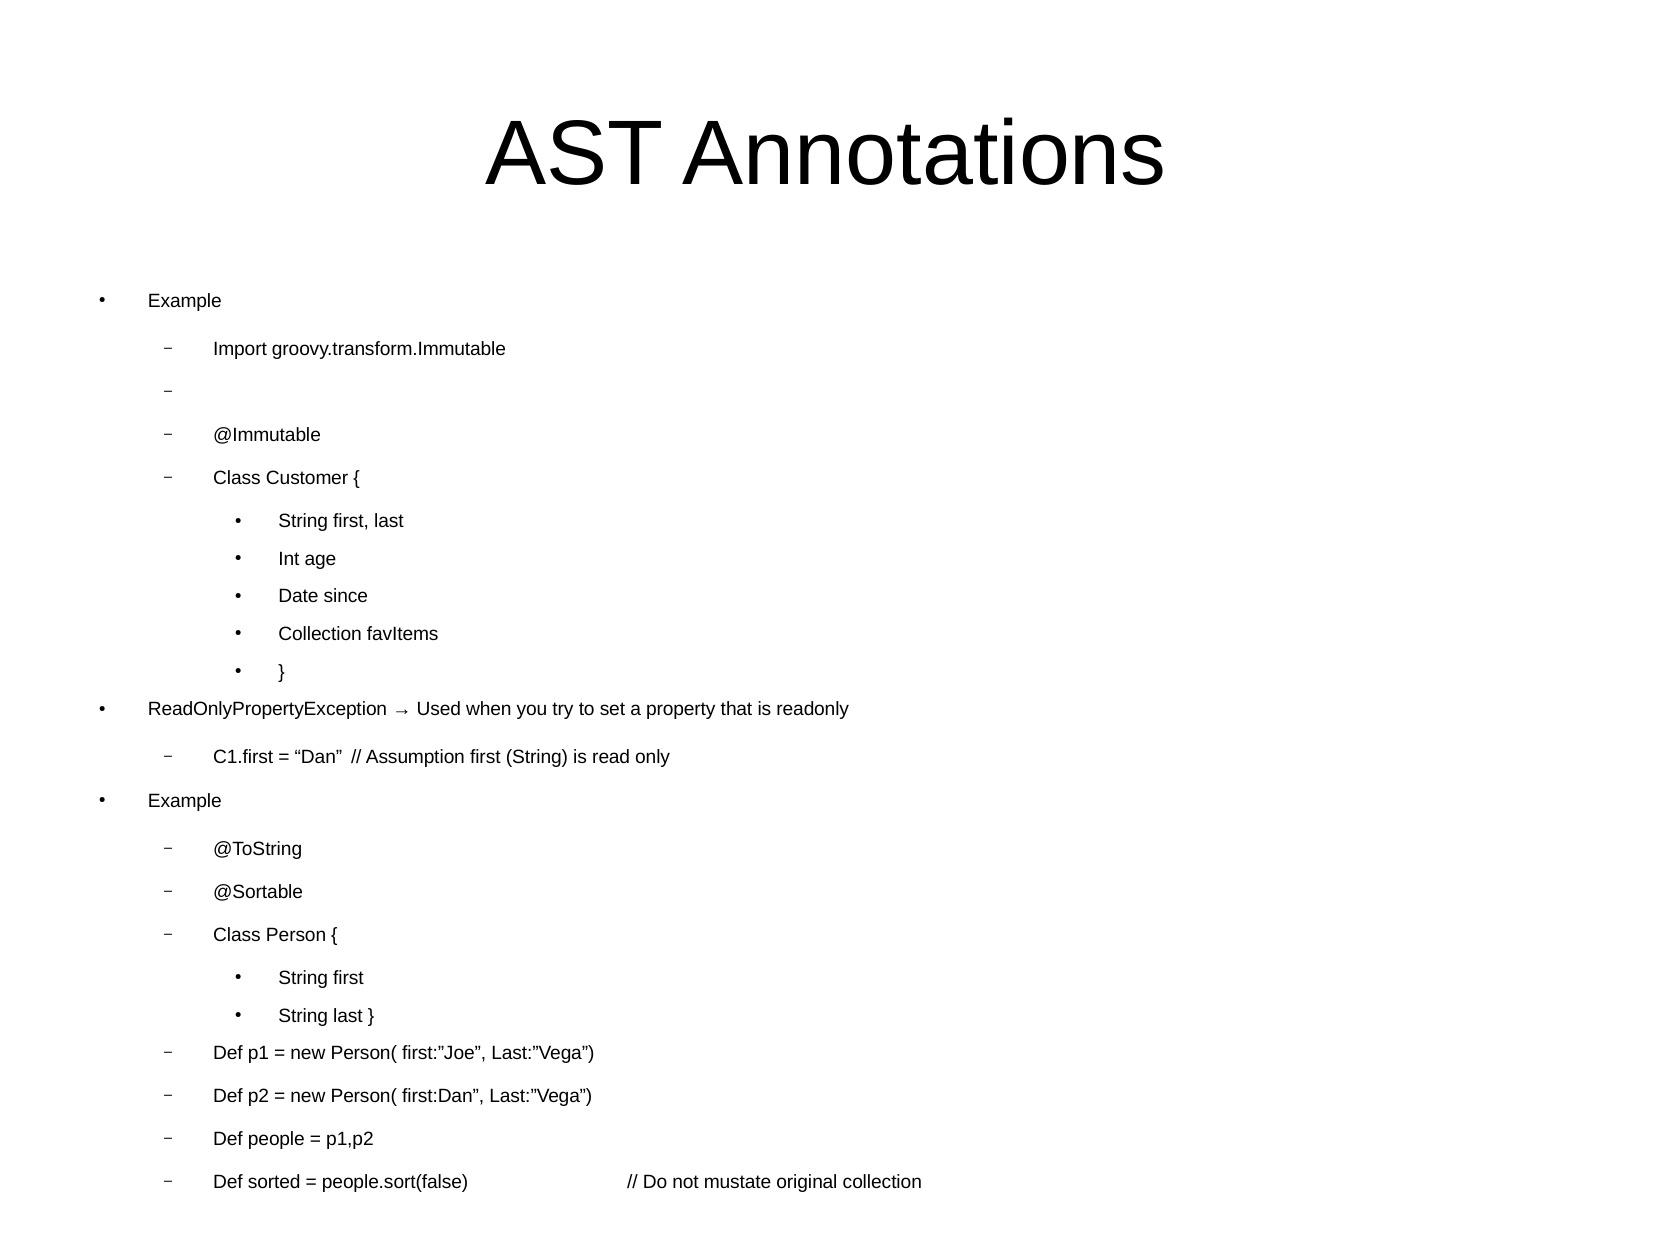

# AST Annotations
Example
Import groovy.transform.Immutable
@Immutable
Class Customer {
String first, last
Int age
Date since
Collection favItems
}
ReadOnlyPropertyException → Used when you try to set a property that is readonly
C1.first = “Dan”			// Assumption first (String) is read only
Example
@ToString
@Sortable
Class Person {
String first
String last }
Def p1 = new Person( first:”Joe”, Last:”Vega”)
Def p2 = new Person( first:Dan”, Last:”Vega”)
Def people = p1,p2
Def sorted = people.sort(false)							 		// Do not mustate original collection